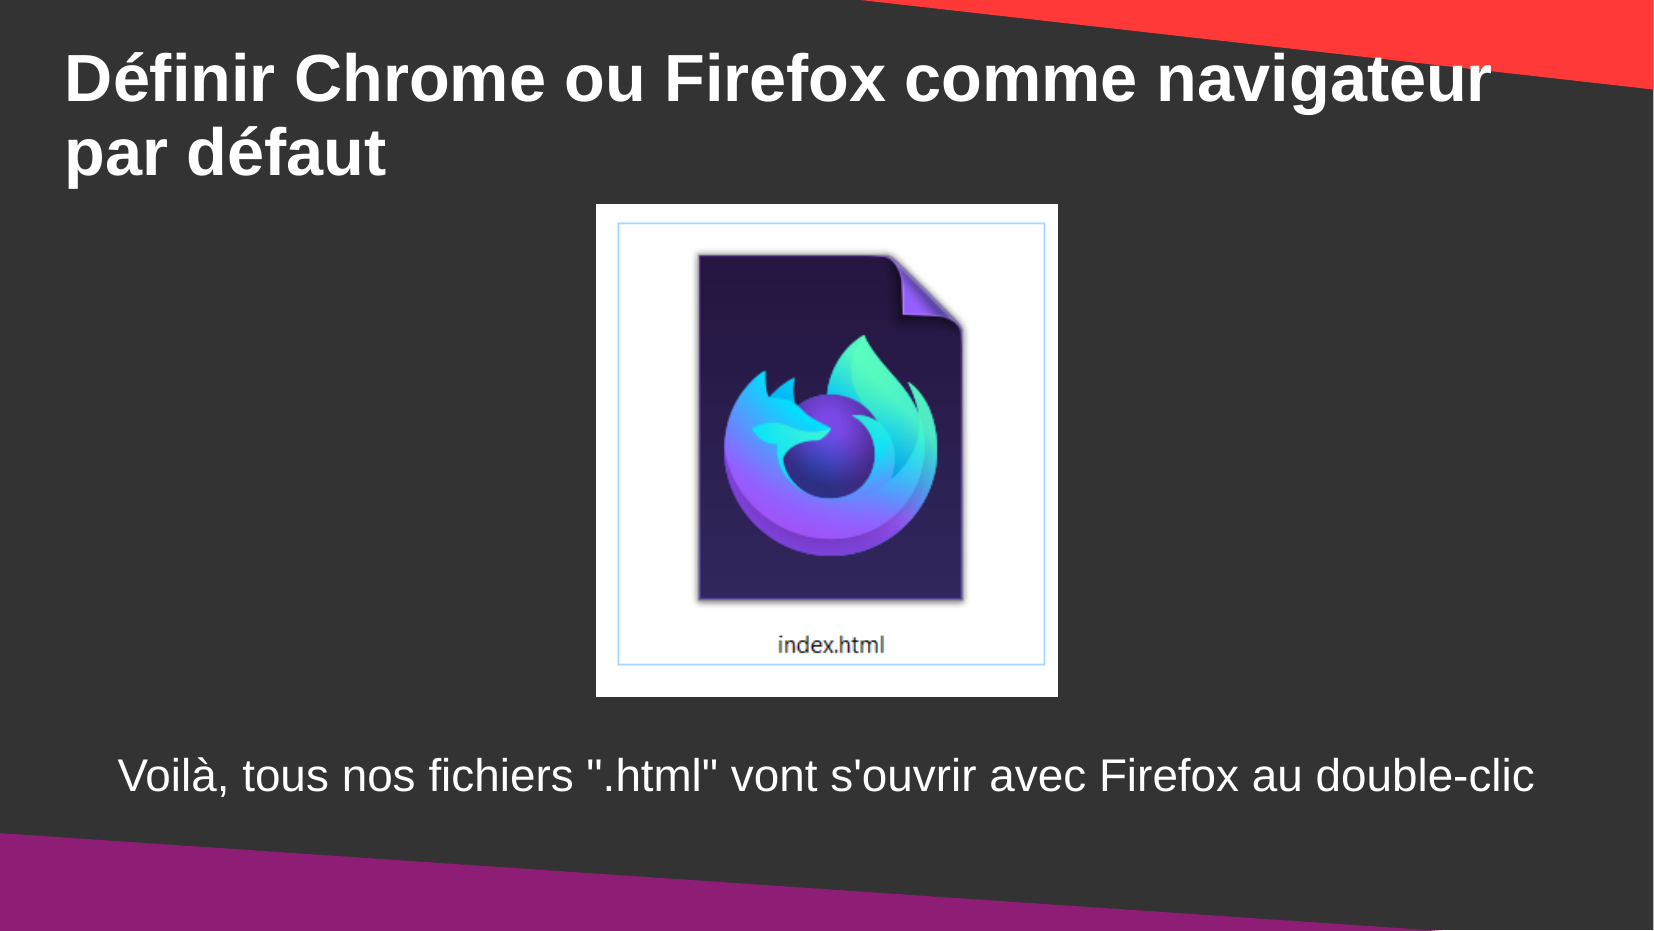

# Définir Chrome ou Firefox comme navigateur par défaut
Voilà, tous nos fichiers ".html" vont s'ouvrir avec Firefox au double-clic